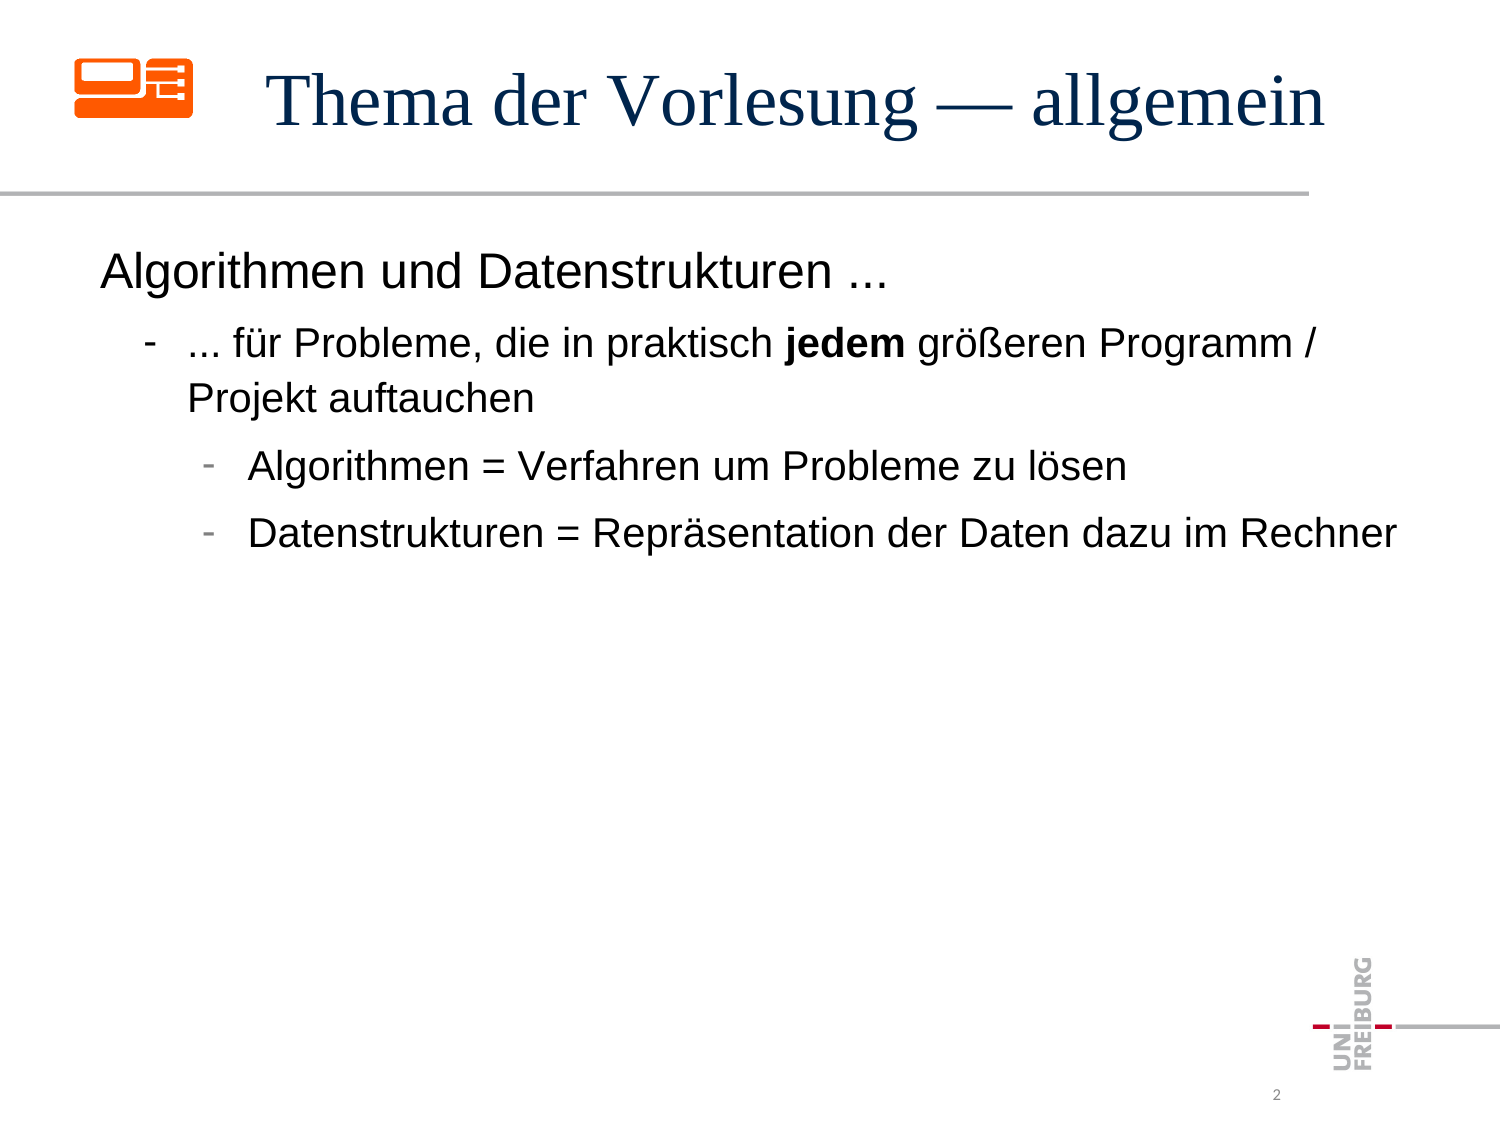

Thema der Vorlesung — allgemein
Algorithmen und Datenstrukturen ...
... für Probleme, die in praktisch jedem größeren Programm / Projekt auftauchen
Algorithmen = Verfahren um Probleme zu lösen
Datenstrukturen = Repräsentation der Daten dazu im Rechner